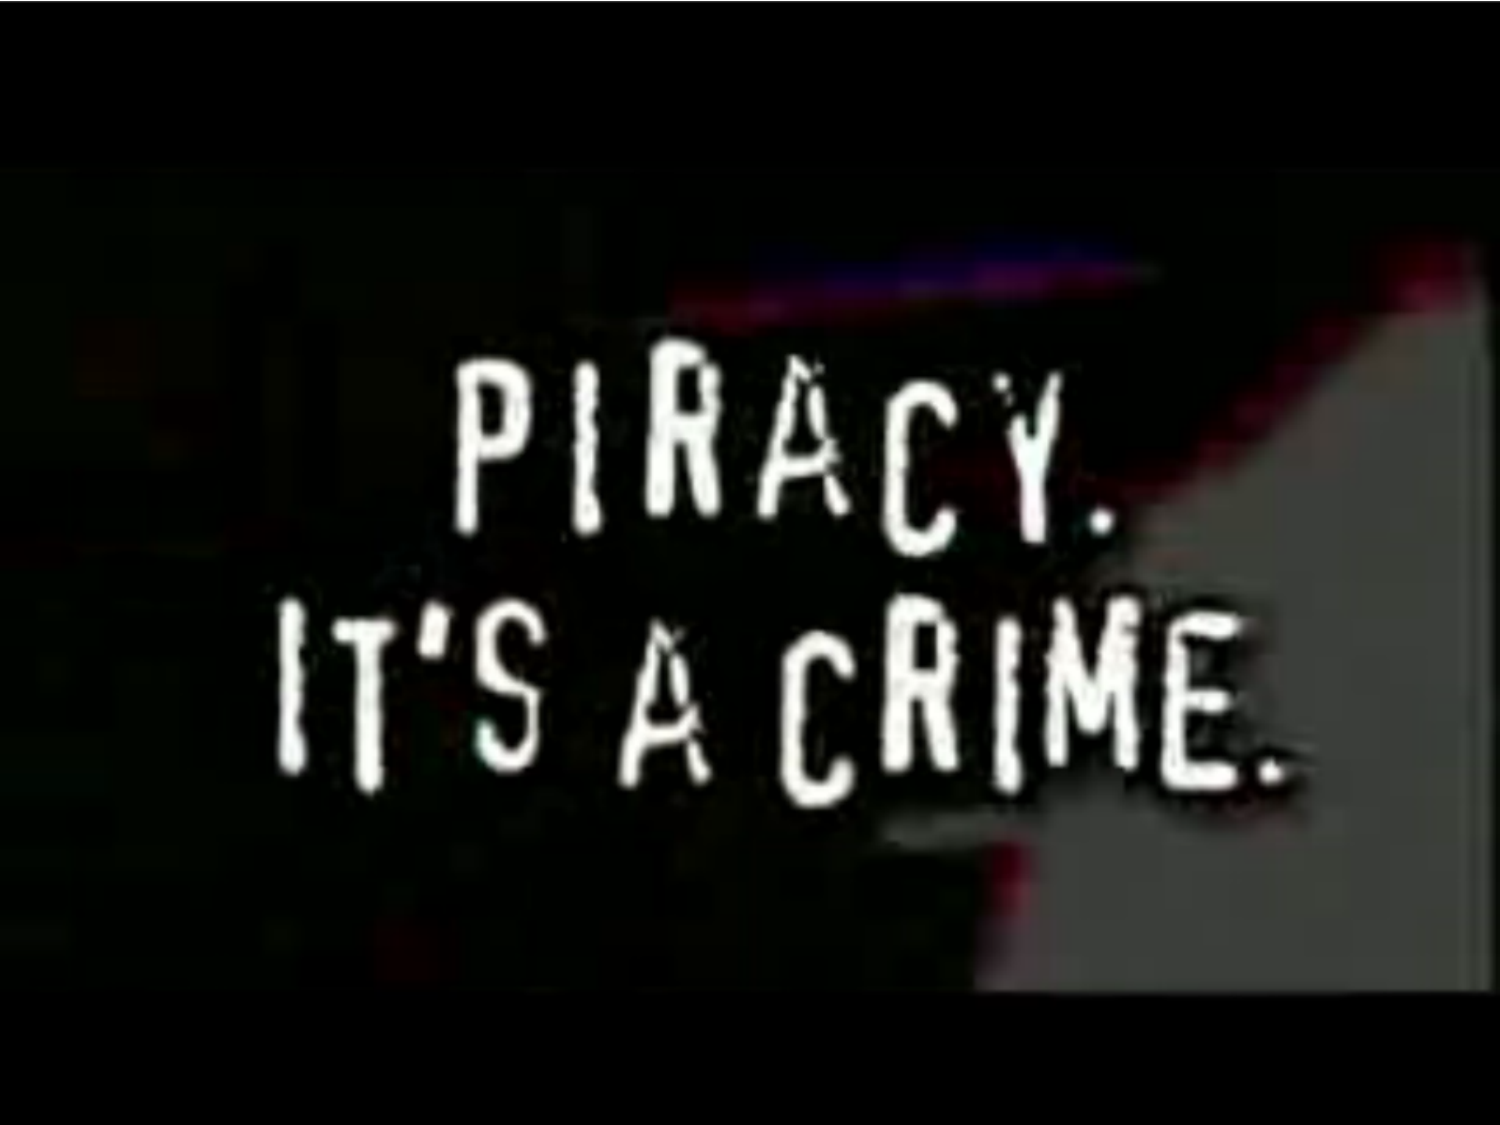

AUSTRALIA
part of the Creative Commons international initiative
CRICOS No. 00213J